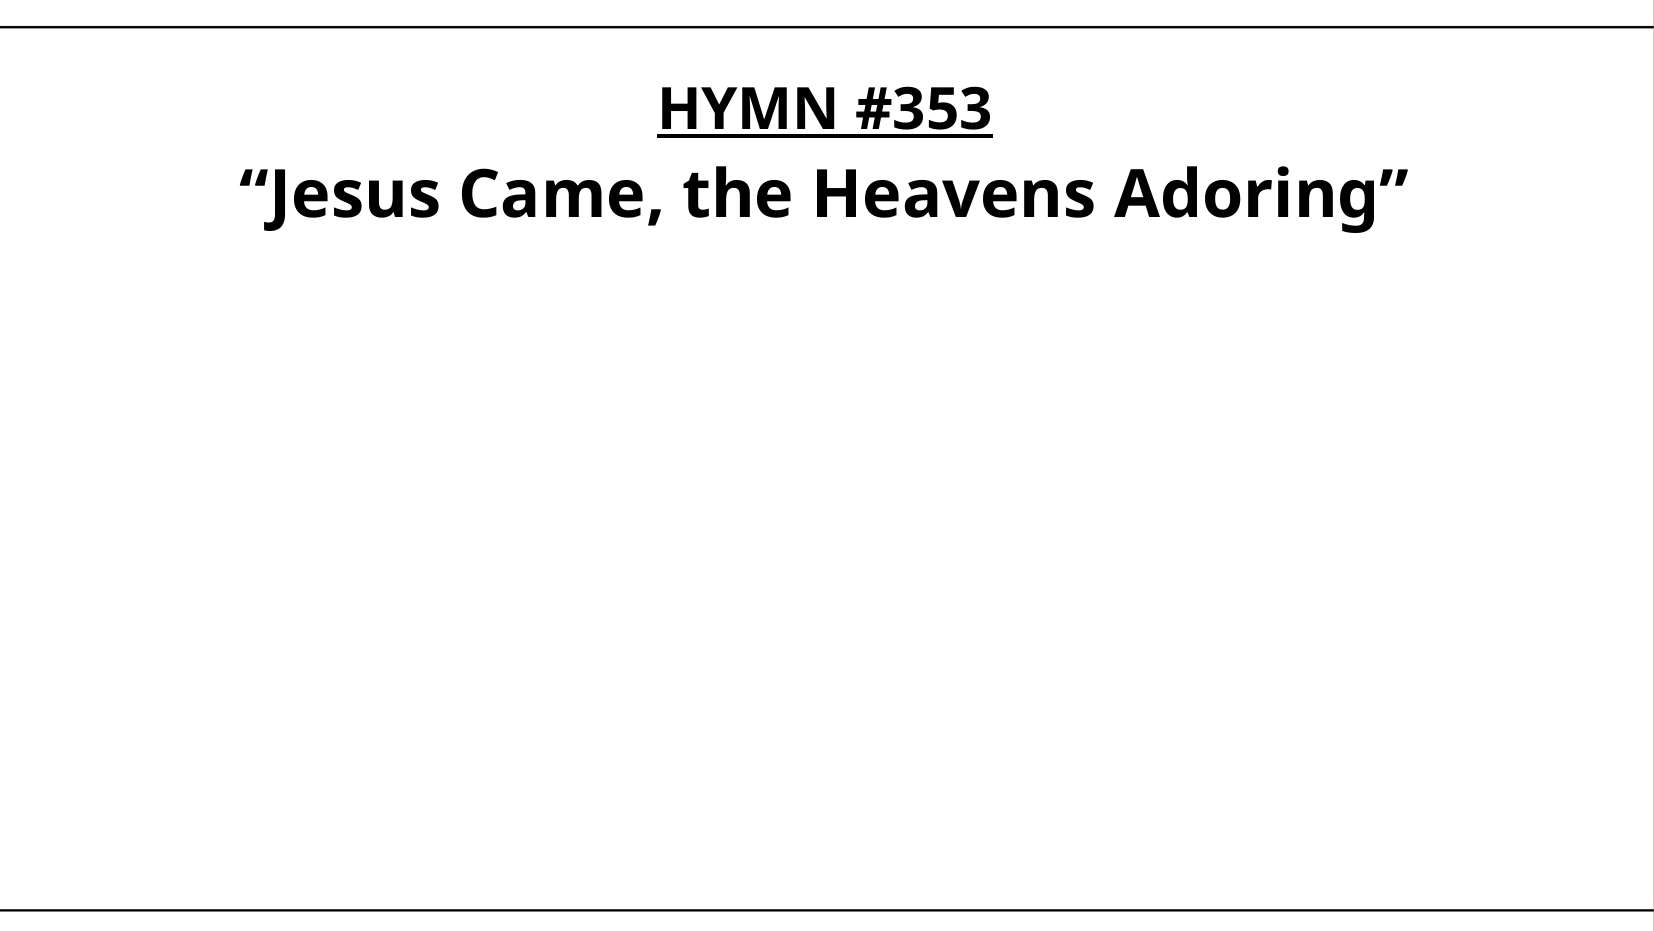

HYMN #353
“Jesus Came, the Heavens Adoring”